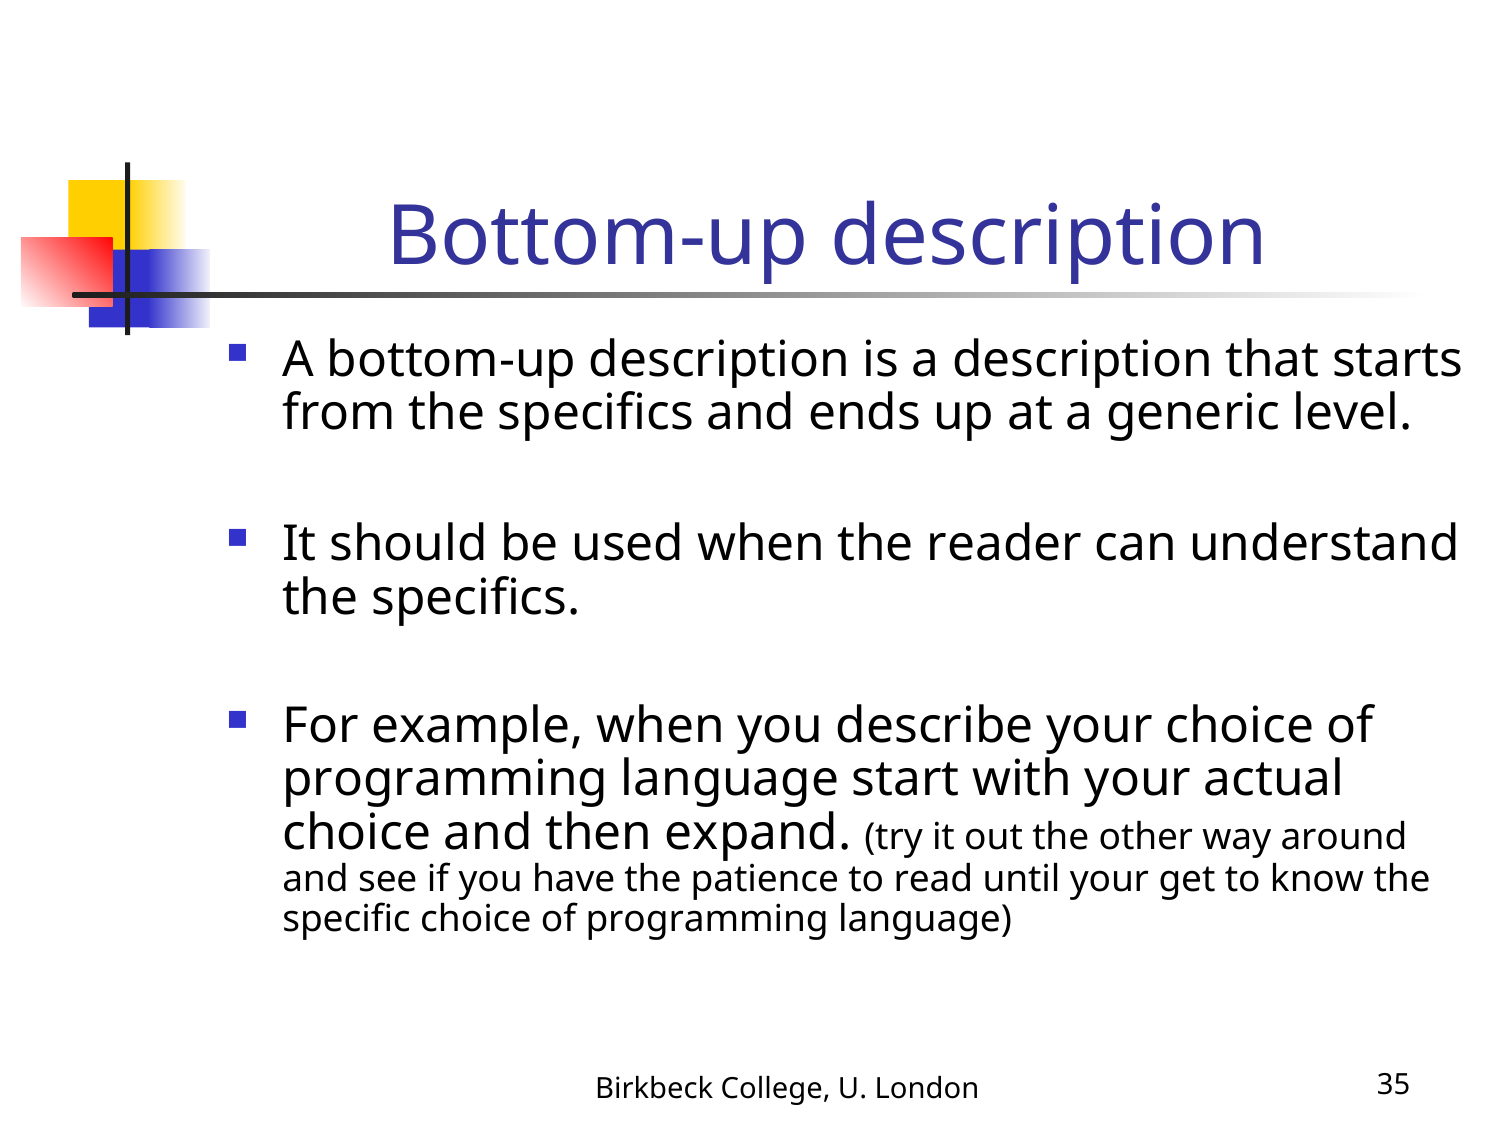

# Bottom-up description
A bottom-up description is a description that starts from the specifics and ends up at a generic level.
It should be used when the reader can understand the specifics.
For example, when you describe your choice of programming language start with your actual choice and then expand. (try it out the other way around and see if you have the patience to read until your get to know the specific choice of programming language)
Birkbeck College, U. London